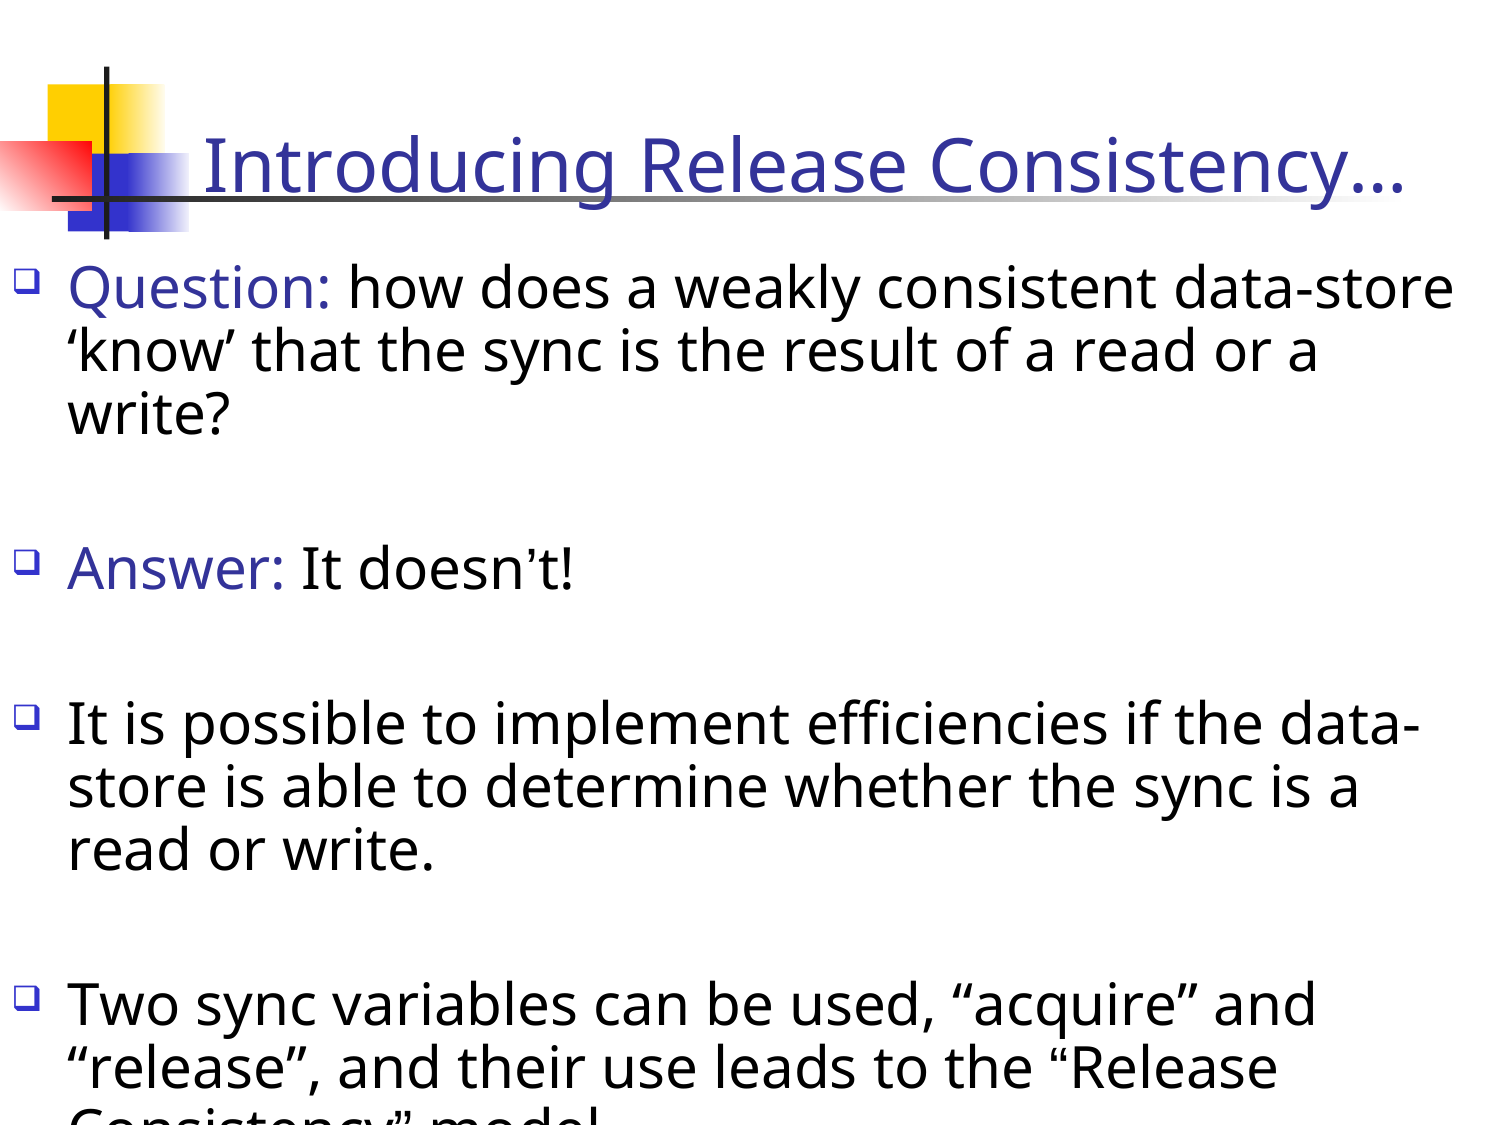

Introducing Release Consistency…
Question: how does a weakly consistent data-store ‘know’ that the sync is the result of a read or a write?
Answer: It doesn’t!
It is possible to implement efficiencies if the data-store is able to determine whether the sync is a read or write.
Two sync variables can be used, “acquire” and “release”, and their use leads to the “Release Consistency” model.